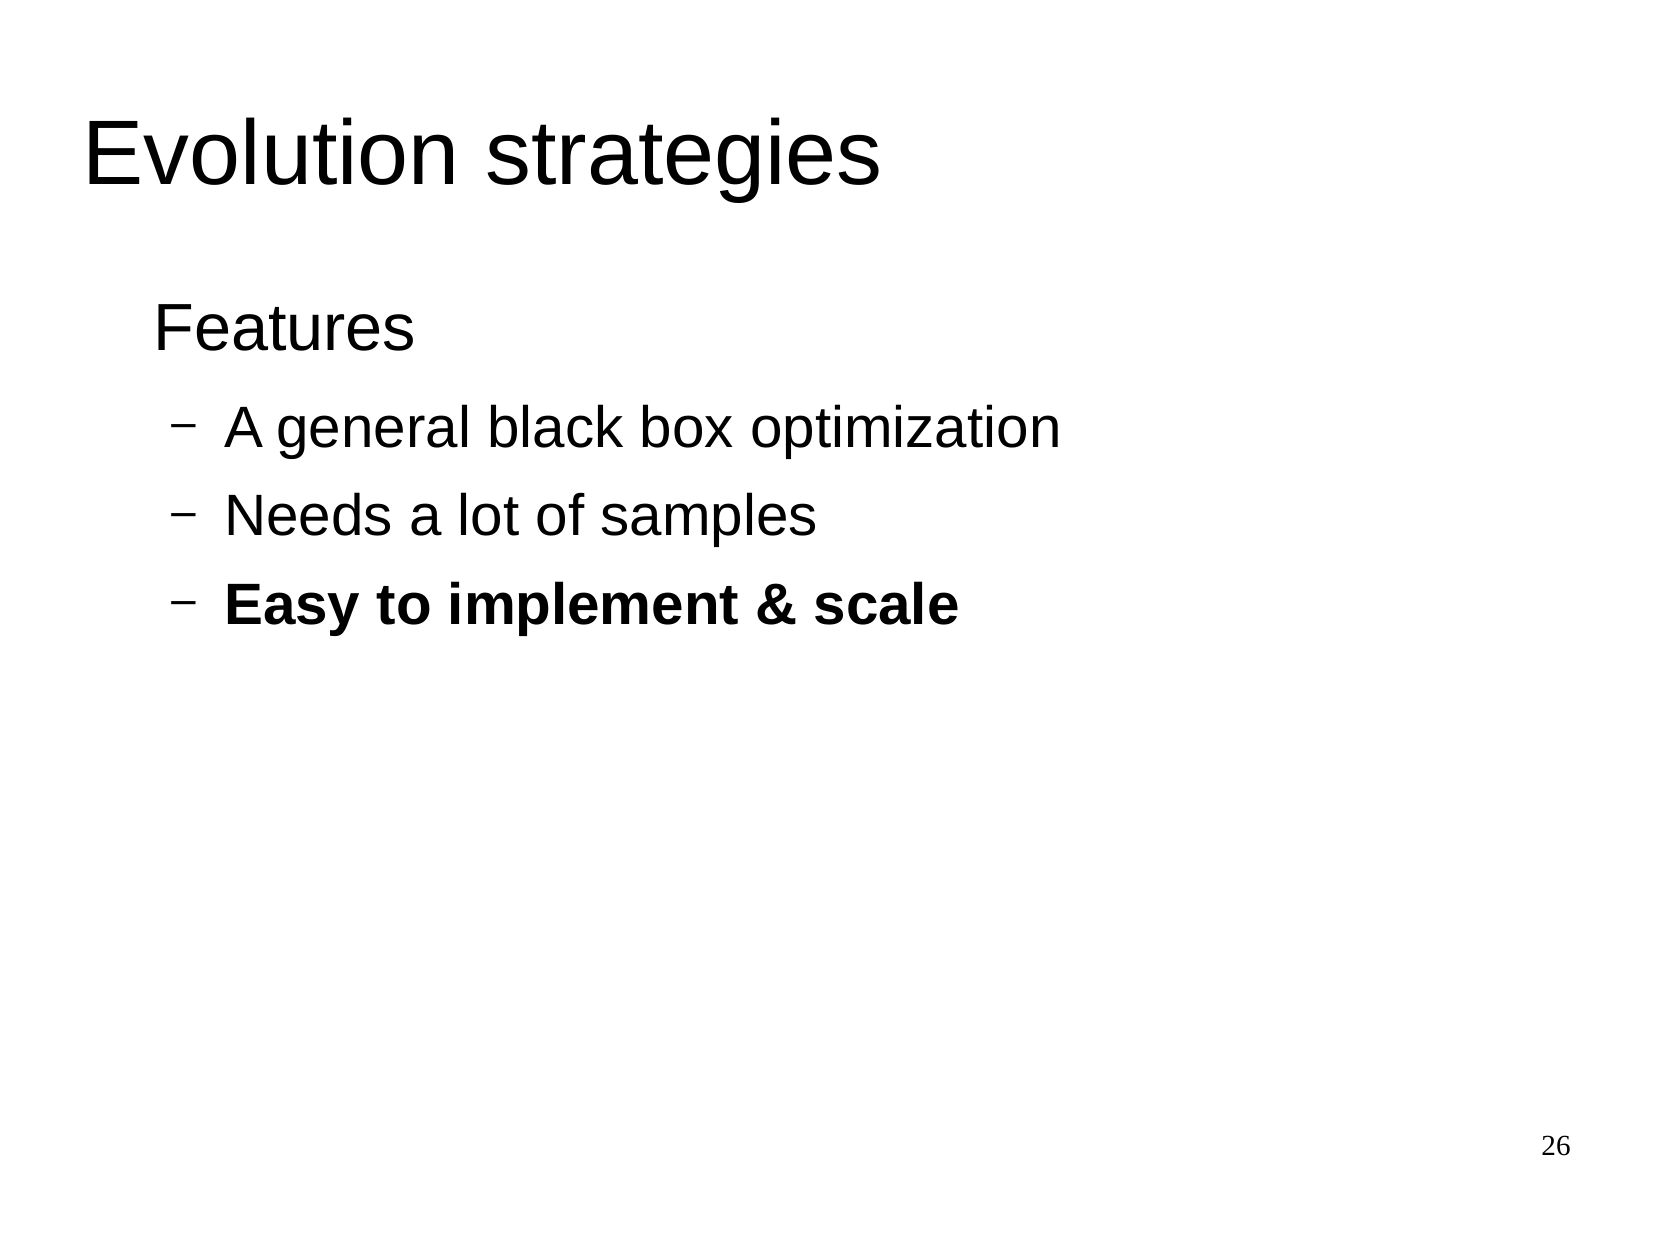

# Evolution strategies
Features
A general black box optimization
Needs a lot of samples
Easy to implement & scale
26